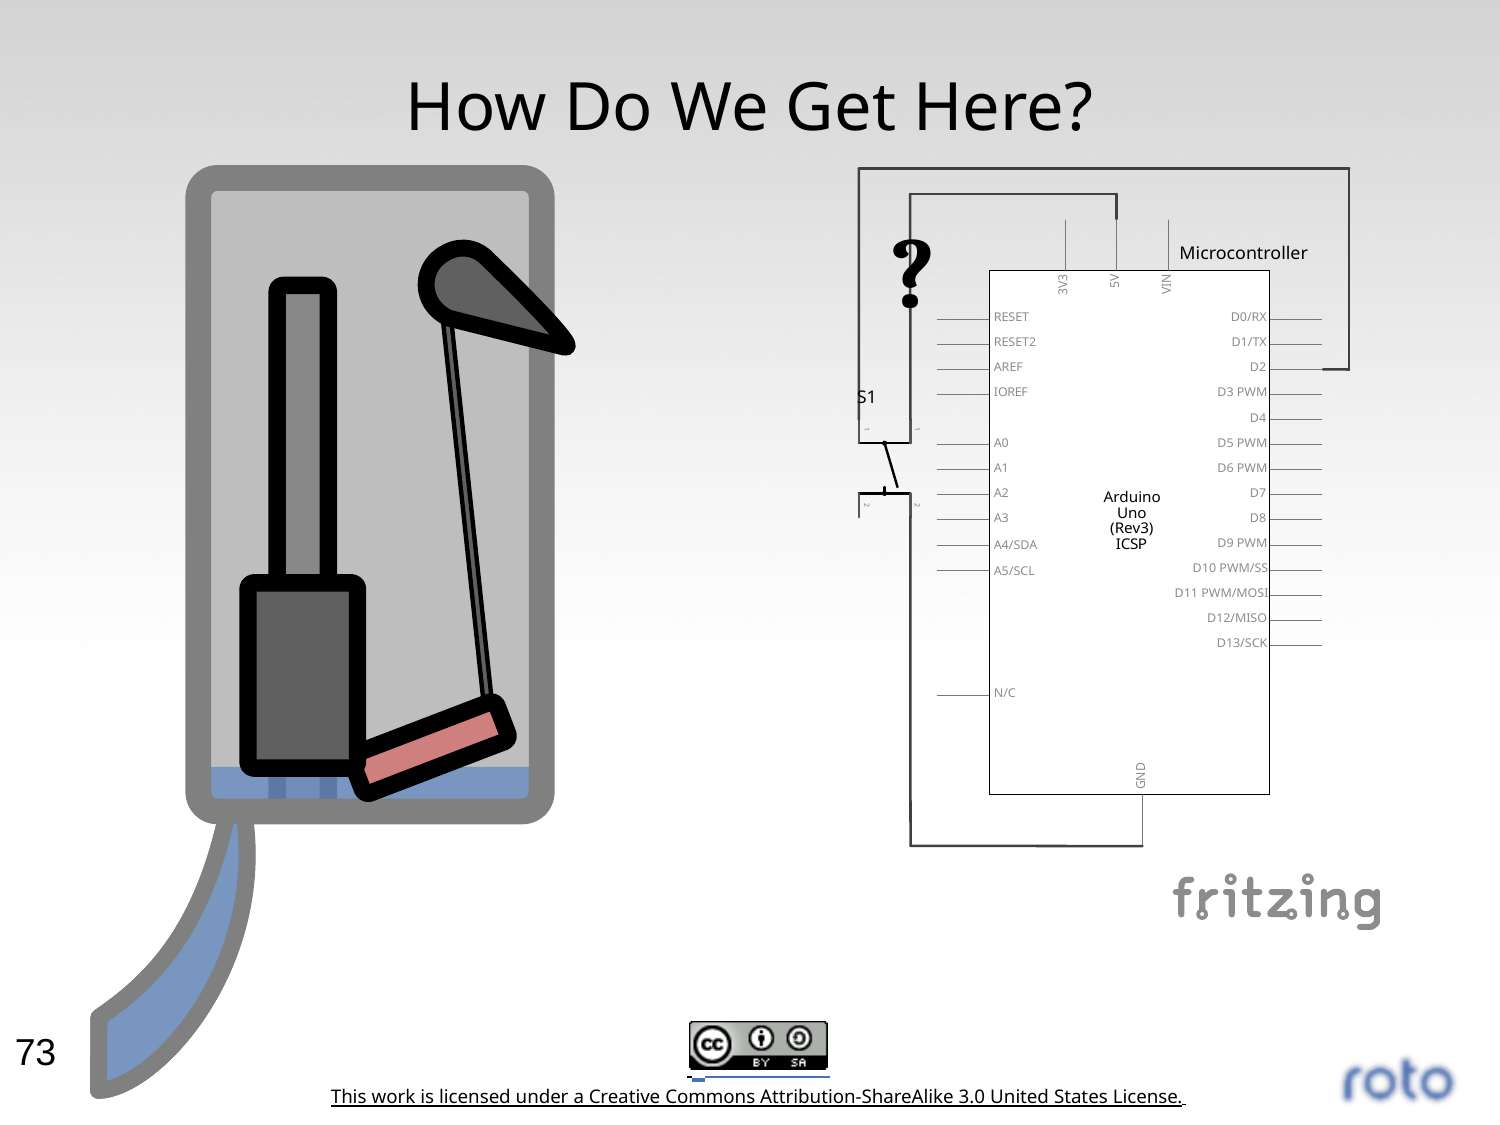

# How Do We Get Here?
?